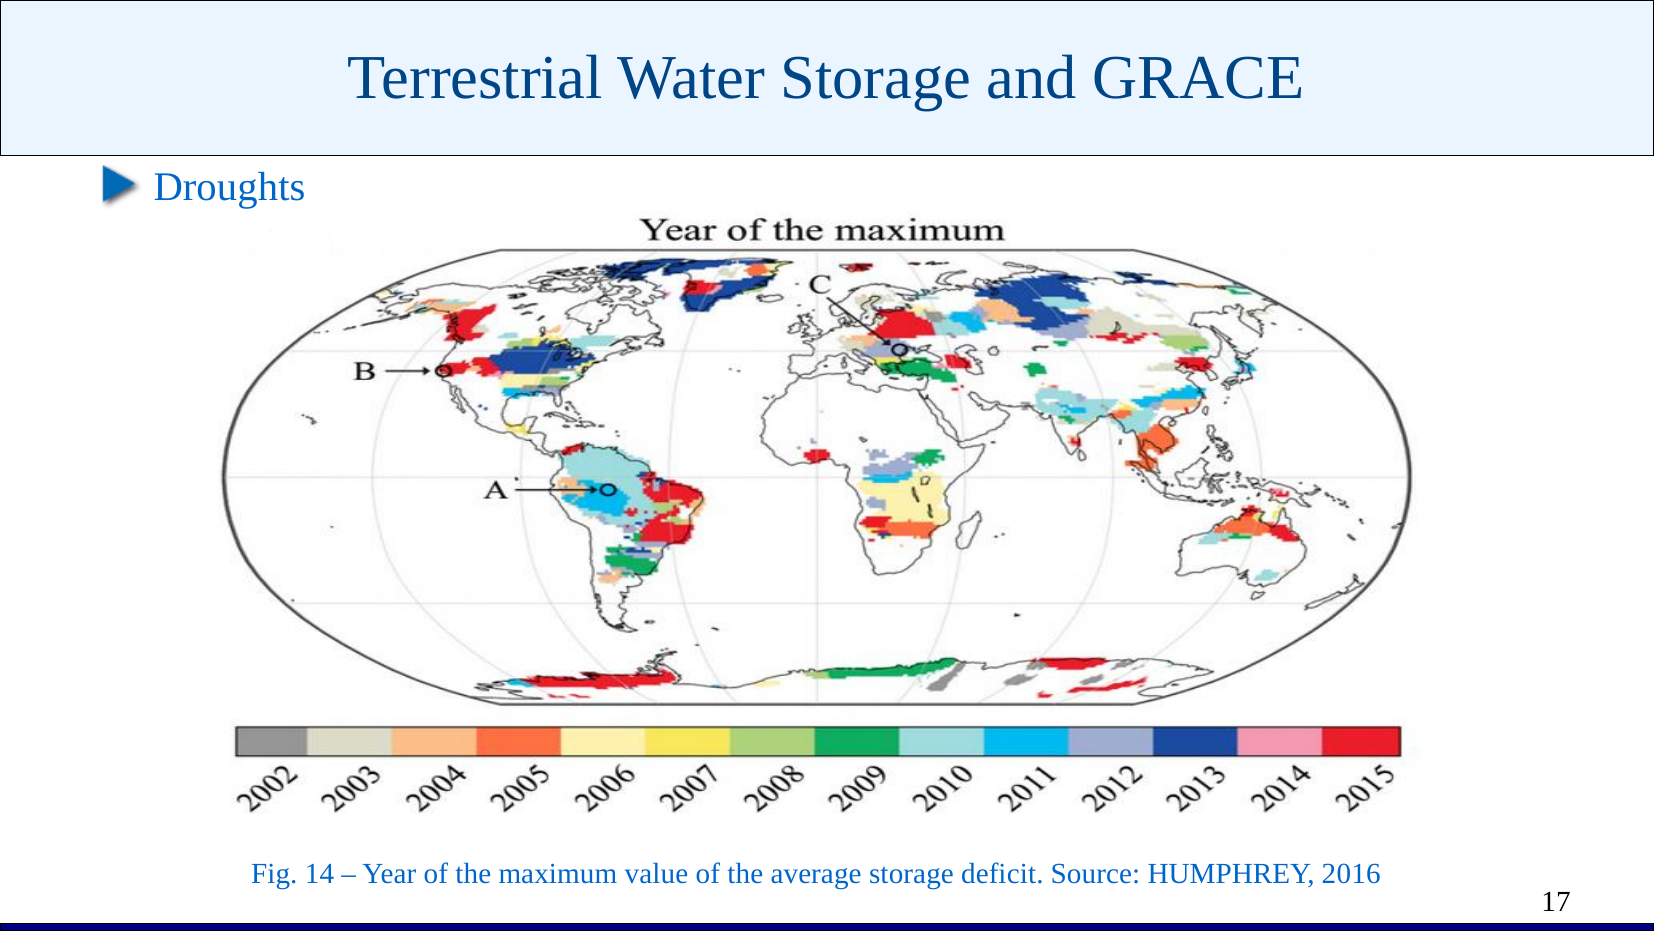

# Terrestrial Water Storage and GRACE
Droughts
Fig. 14 – Year of the maximum value of the average storage deficit. Source: HUMPHREY, 2016
17